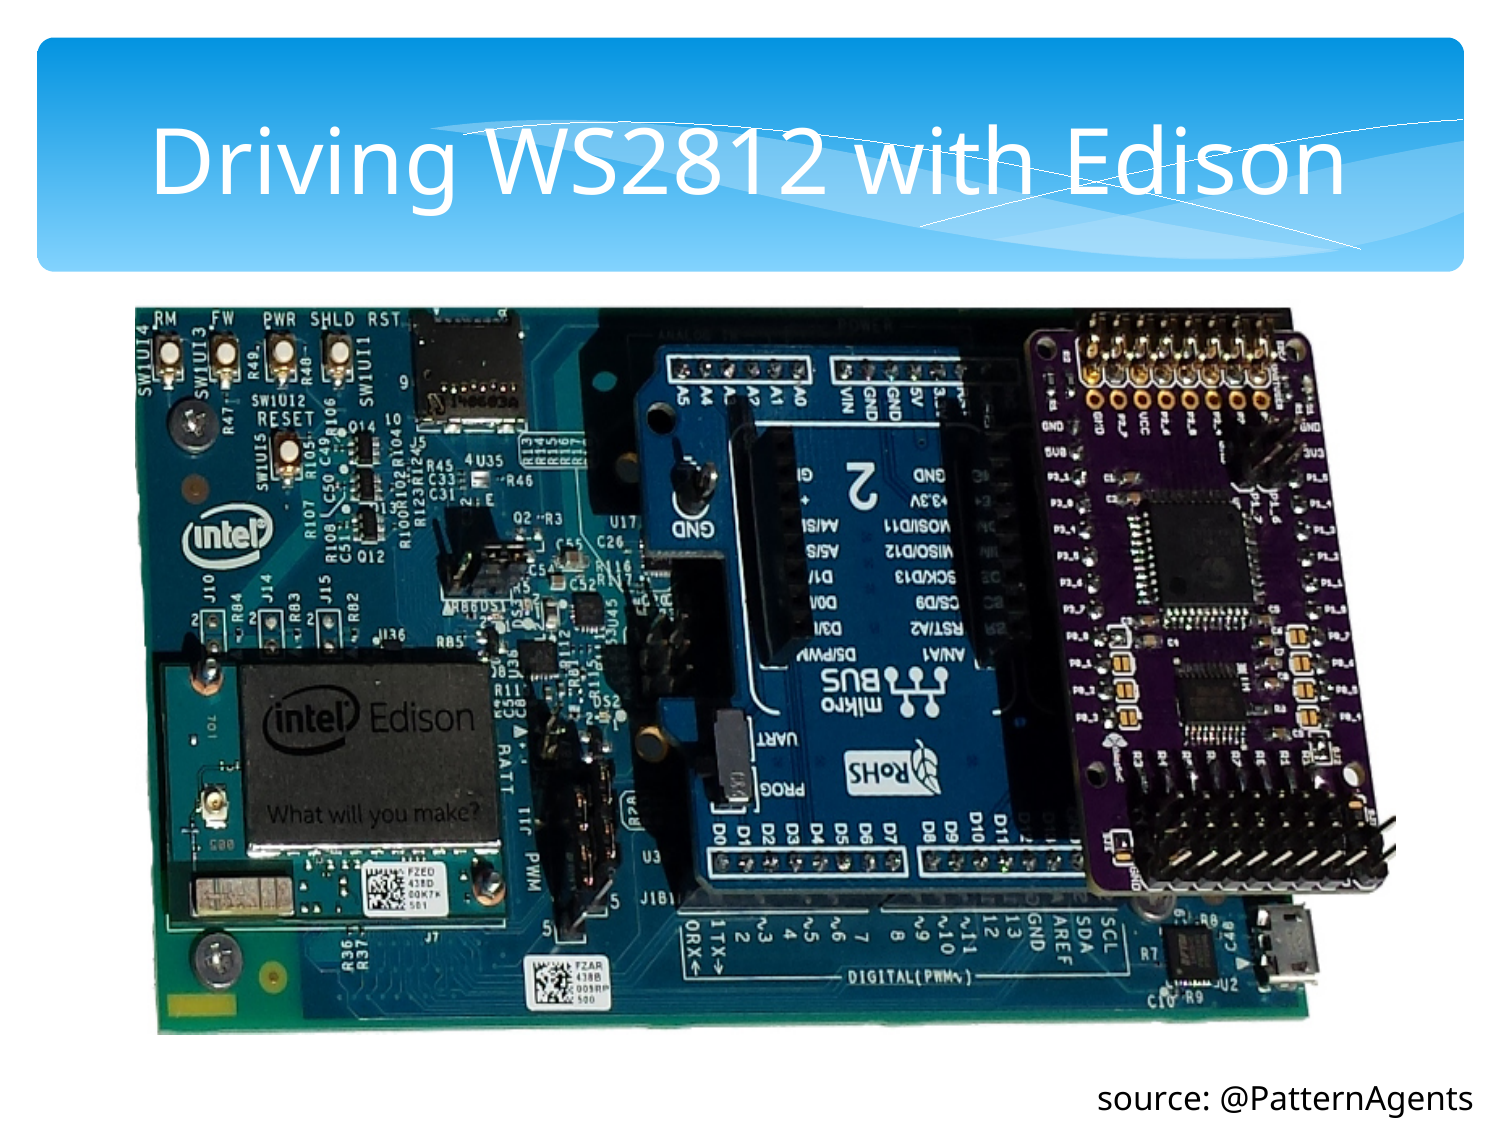

# Driving WS2812 with Edison
source: @PatternAgents